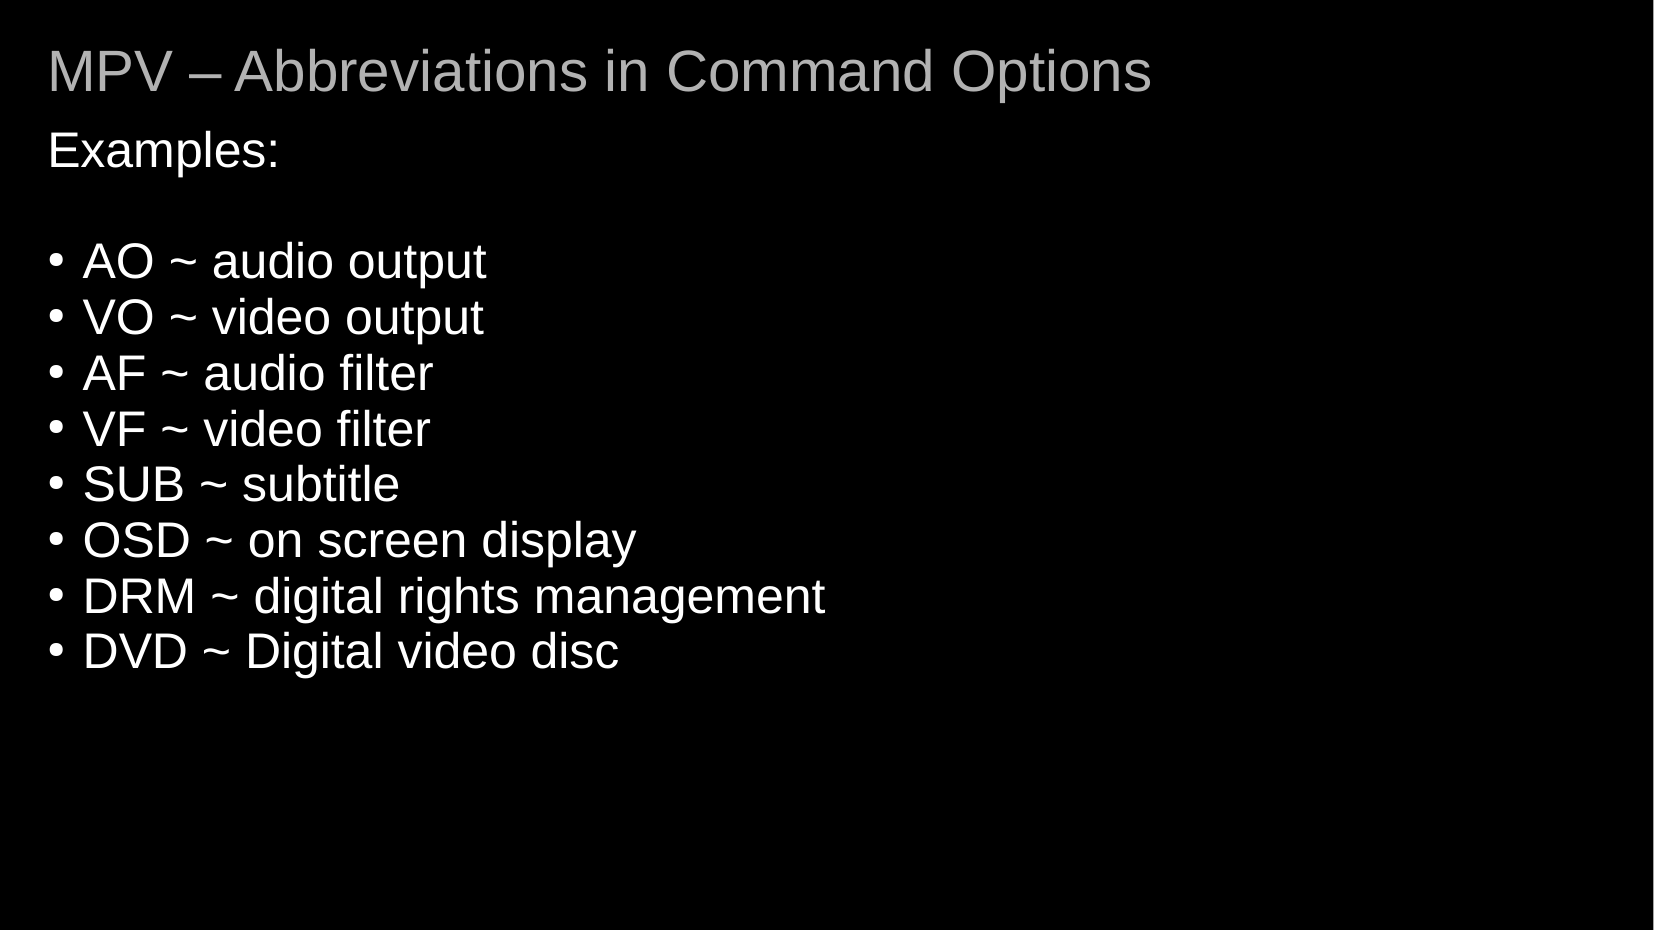

# MPV – Abbreviations in Command Options
Examples:
AO ~ audio output
VO ~ video output
AF ~ audio filter
VF ~ video filter
SUB ~ subtitle
OSD ~ on screen display
DRM ~ digital rights management
DVD ~ Digital video disc